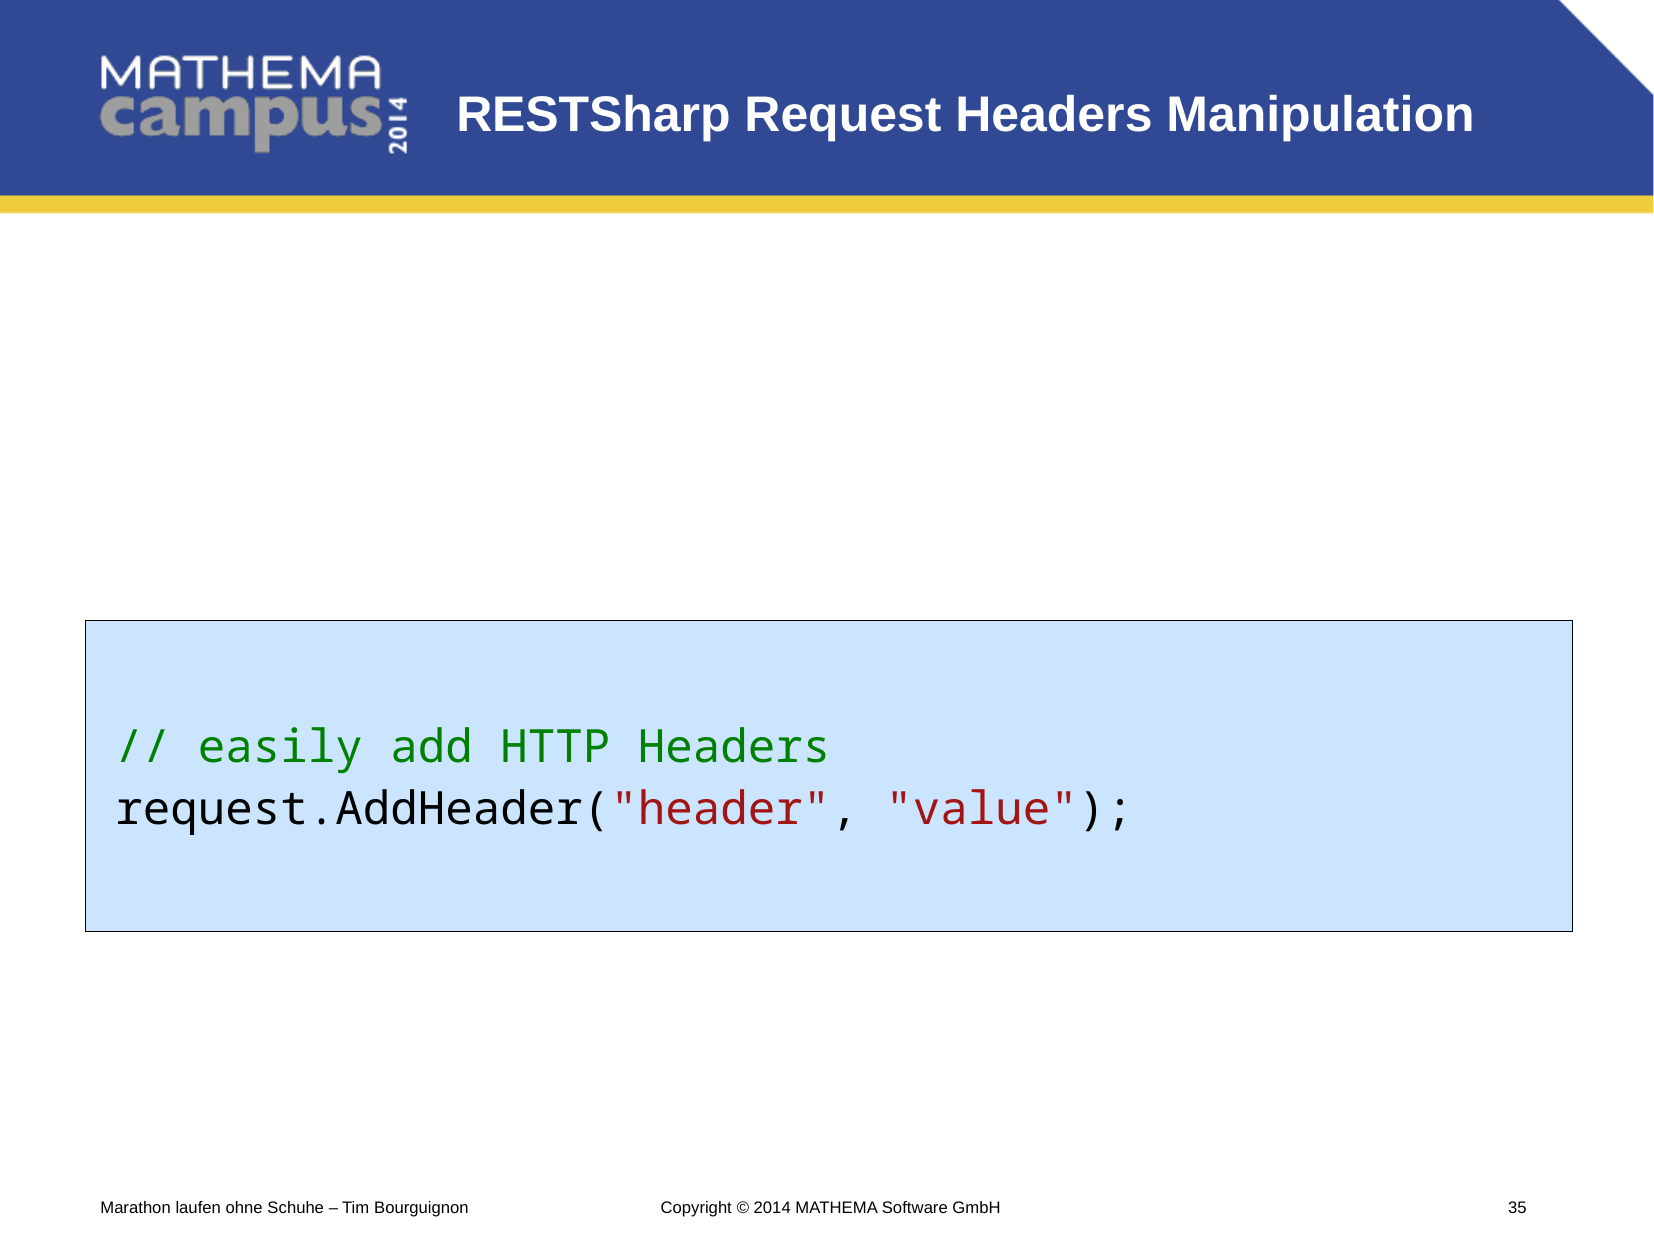

# RESTSharp Request Headers Manipulation
// easily add HTTP Headers
request.AddHeader("header", "value");